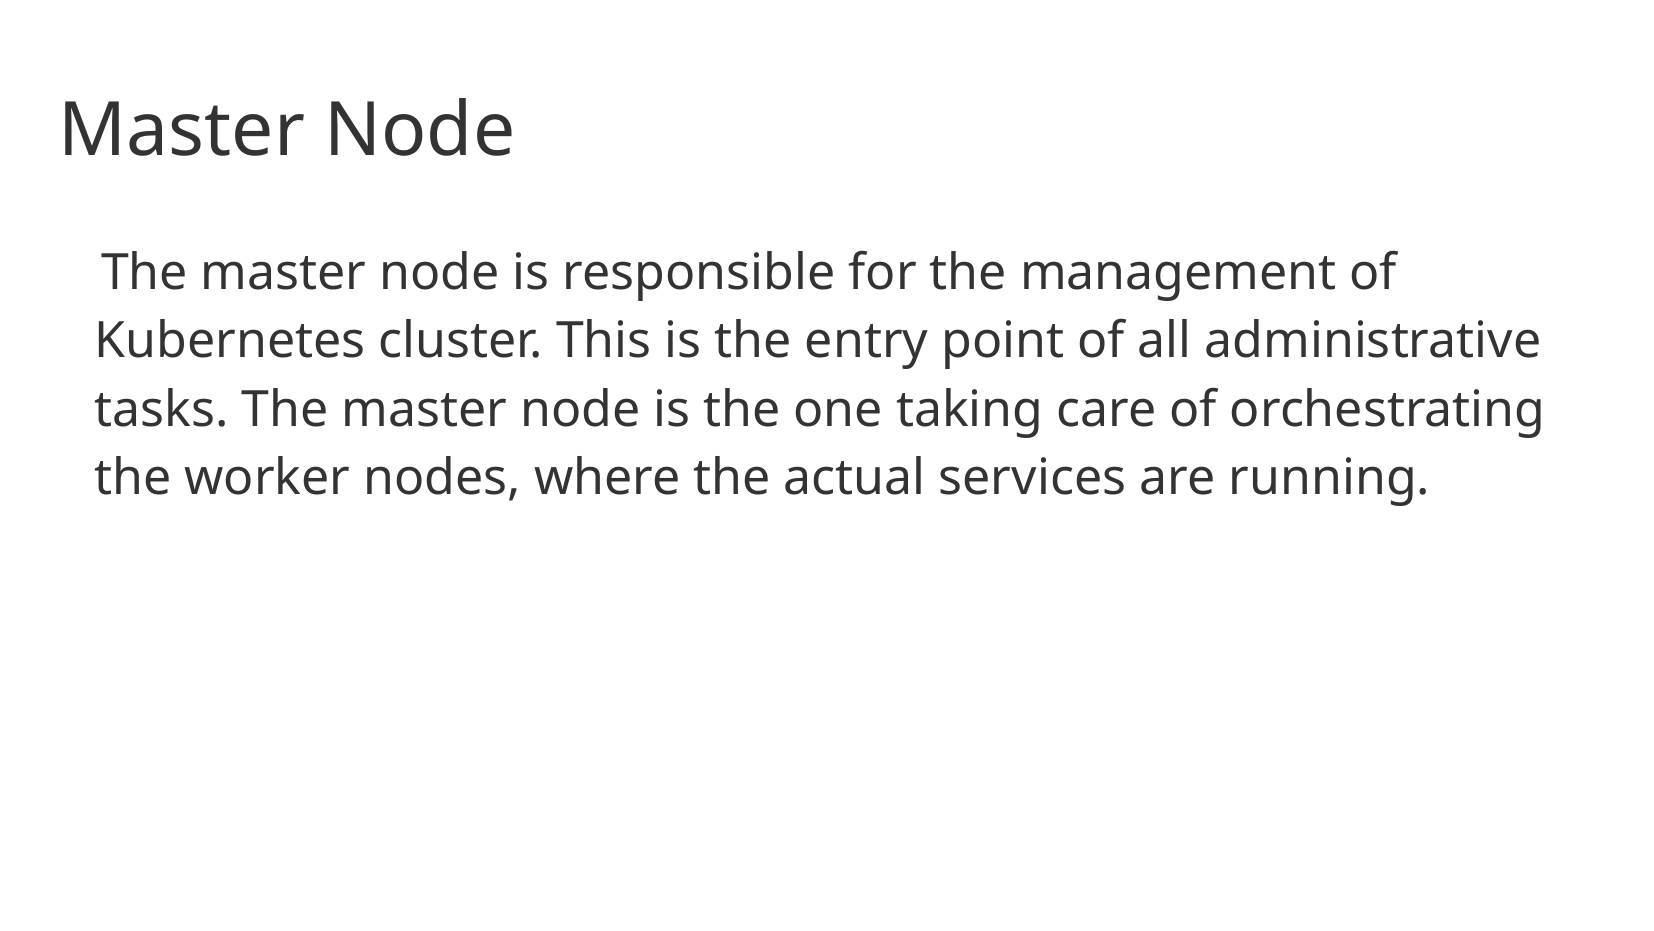

# Master Node
The master node is responsible for the management of Kubernetes cluster. This is the entry point of all administrative tasks. The master node is the one taking care of orchestrating the worker nodes, where the actual services are running.